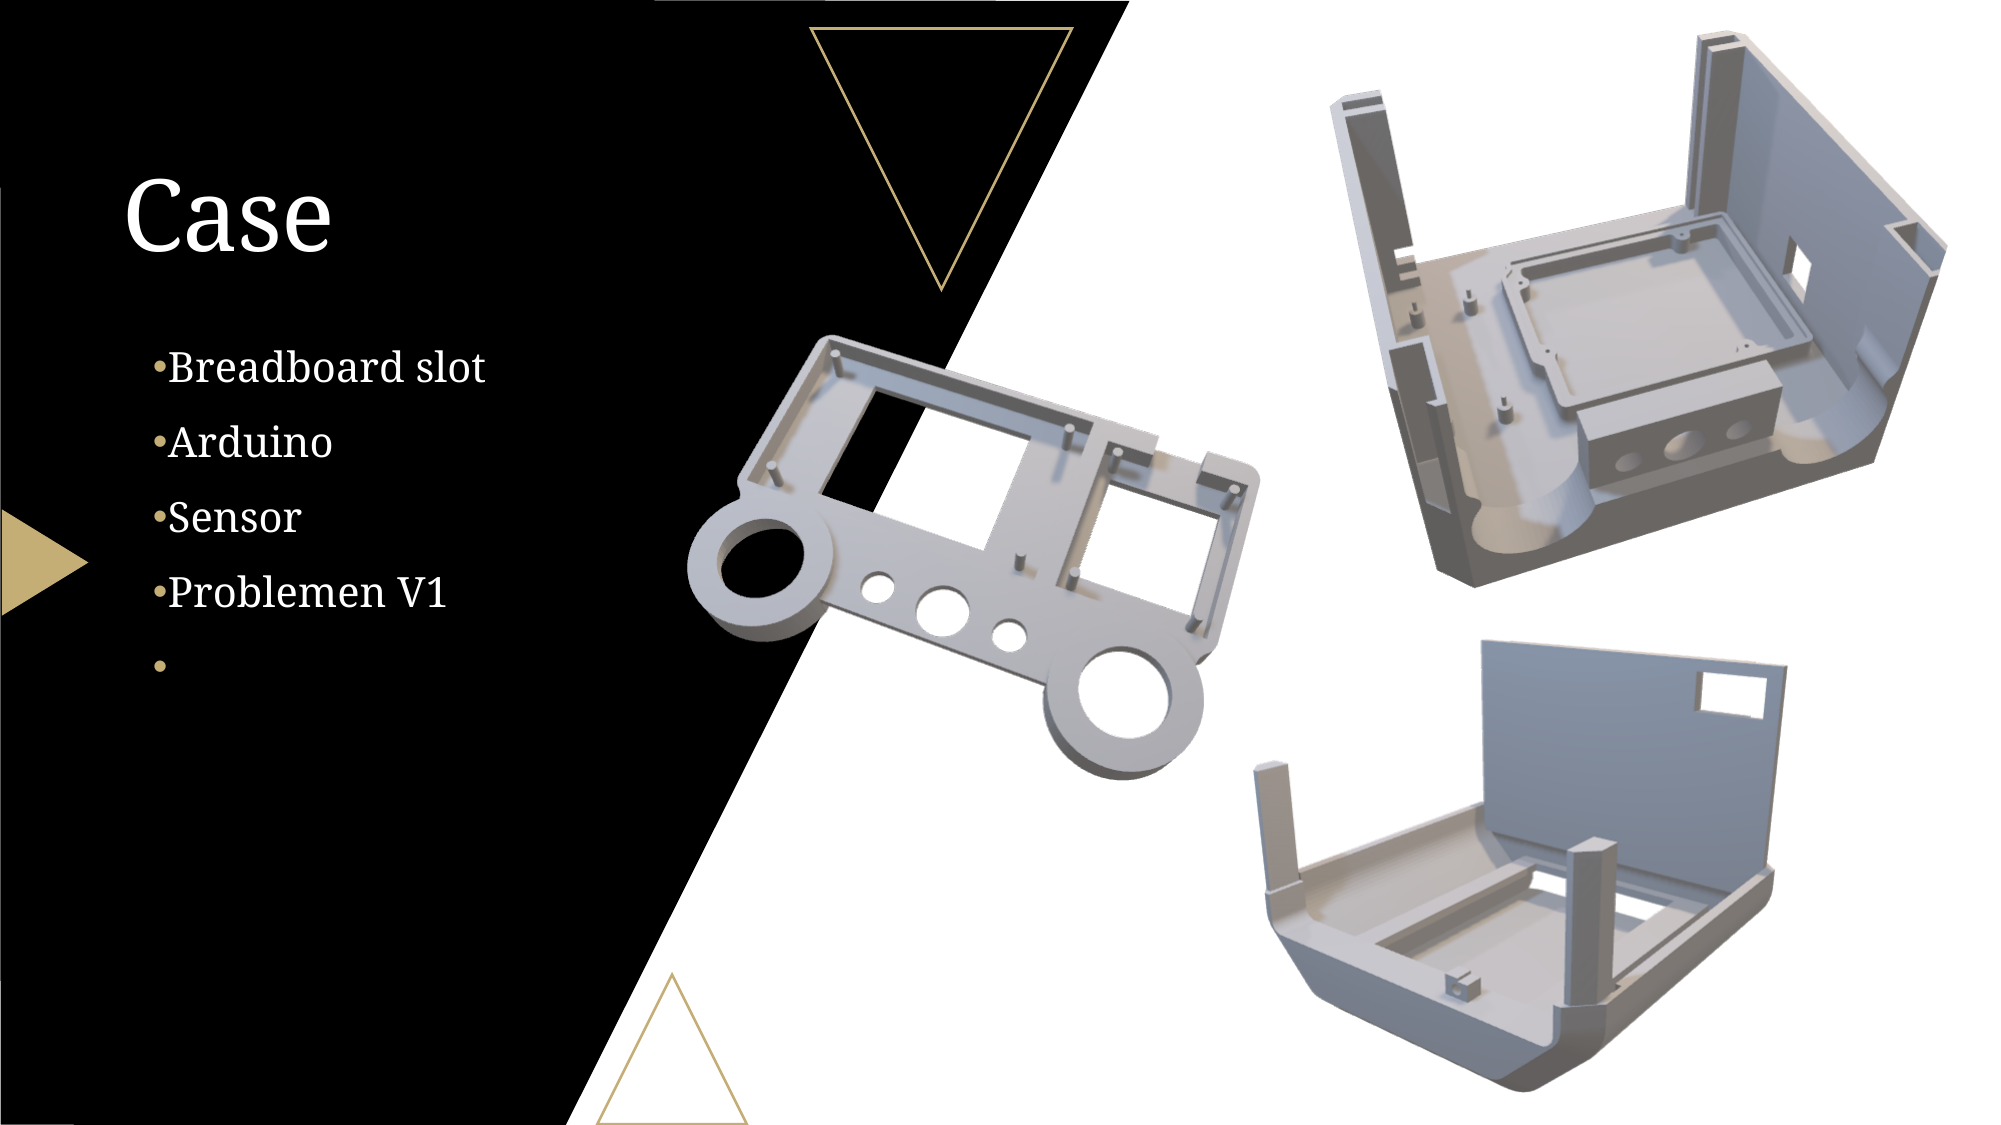

# Case
Breadboard slot
Arduino
Sensor
Problemen V1